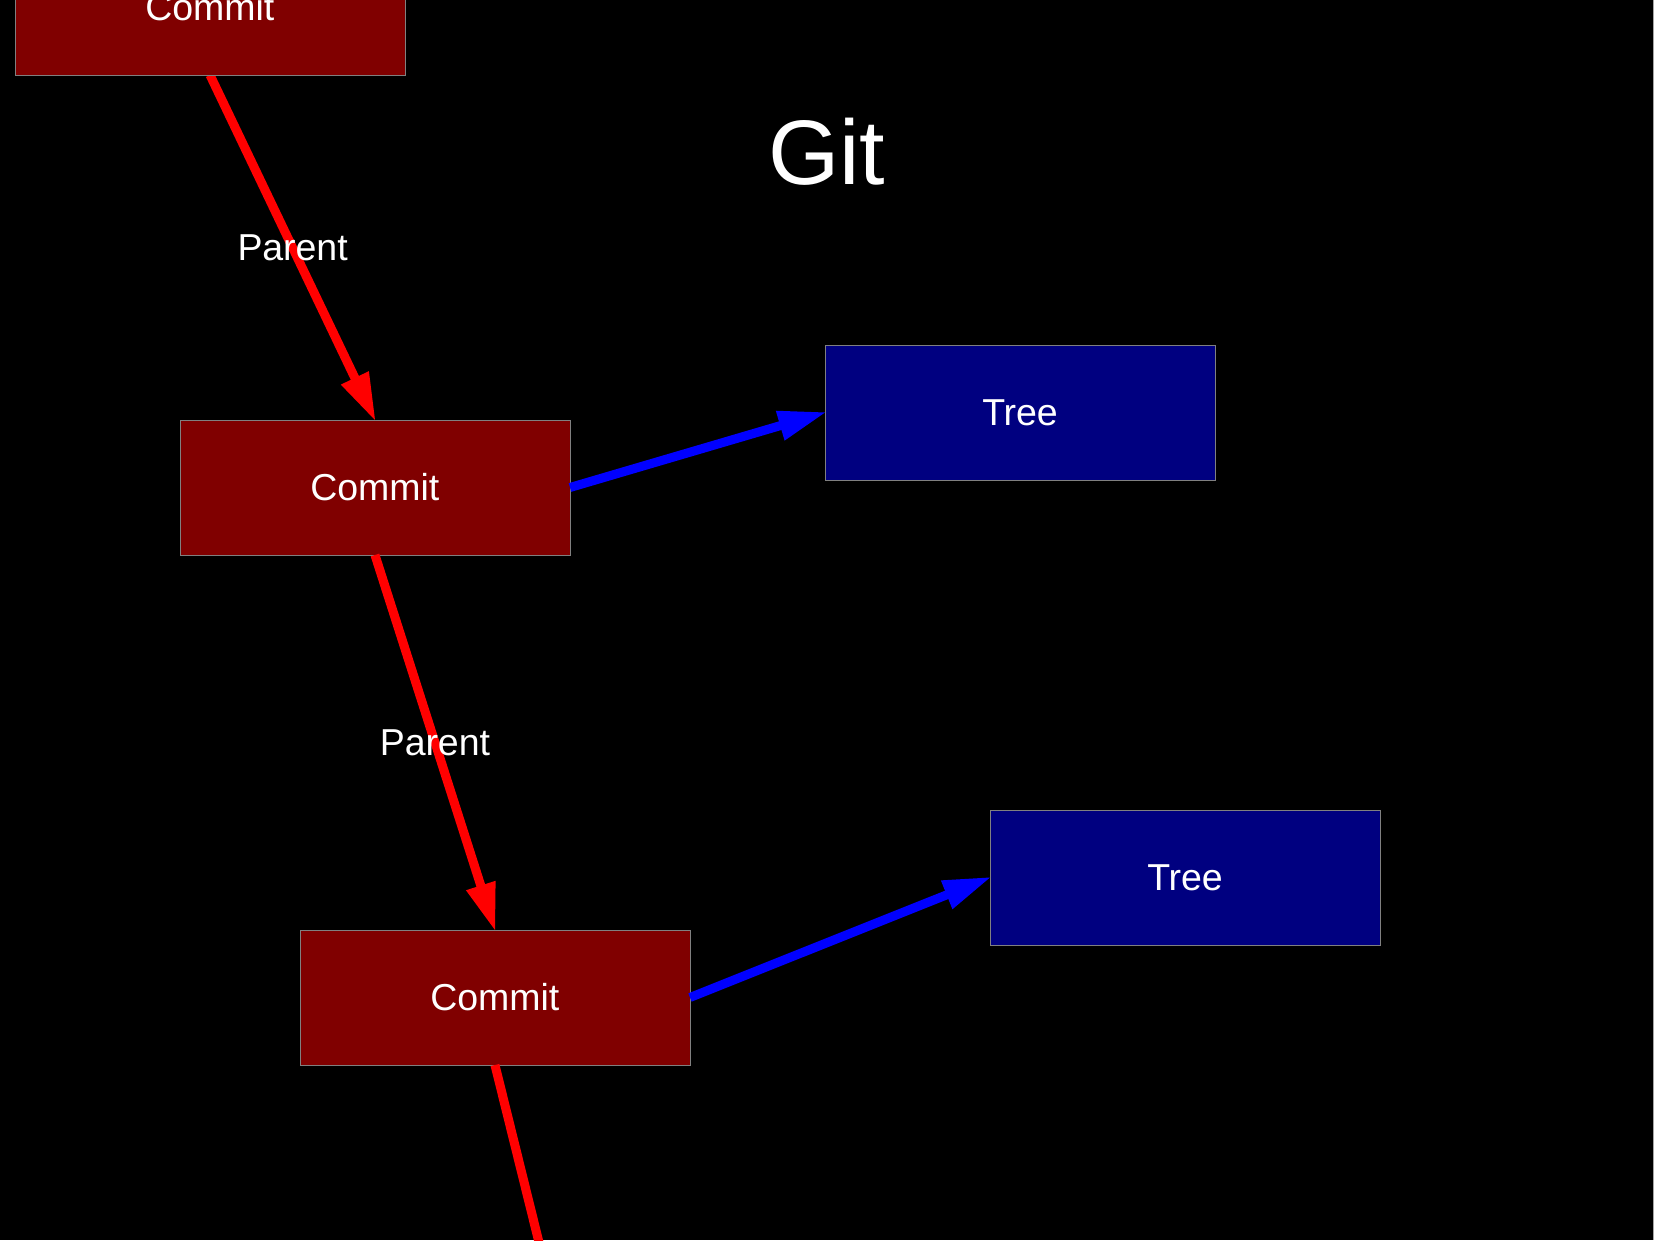

Commit
# Git
Tree
Commit
Tree
Commit